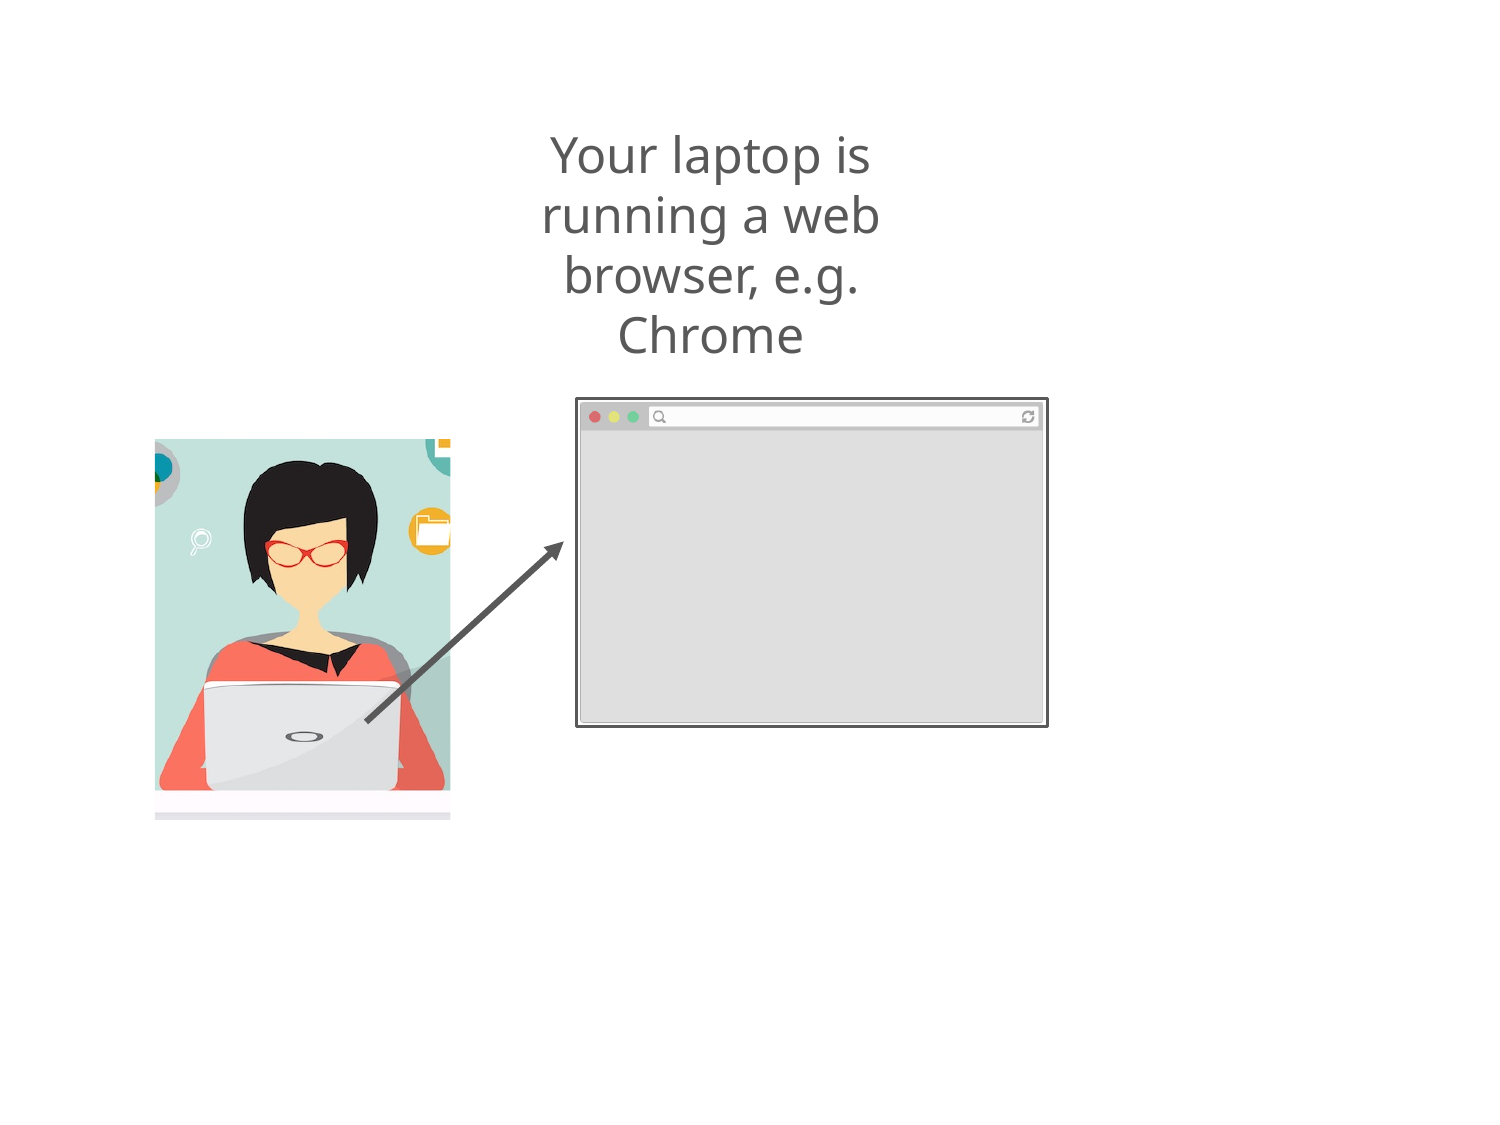

# Your laptop is running a web browser, e.g. Chrome